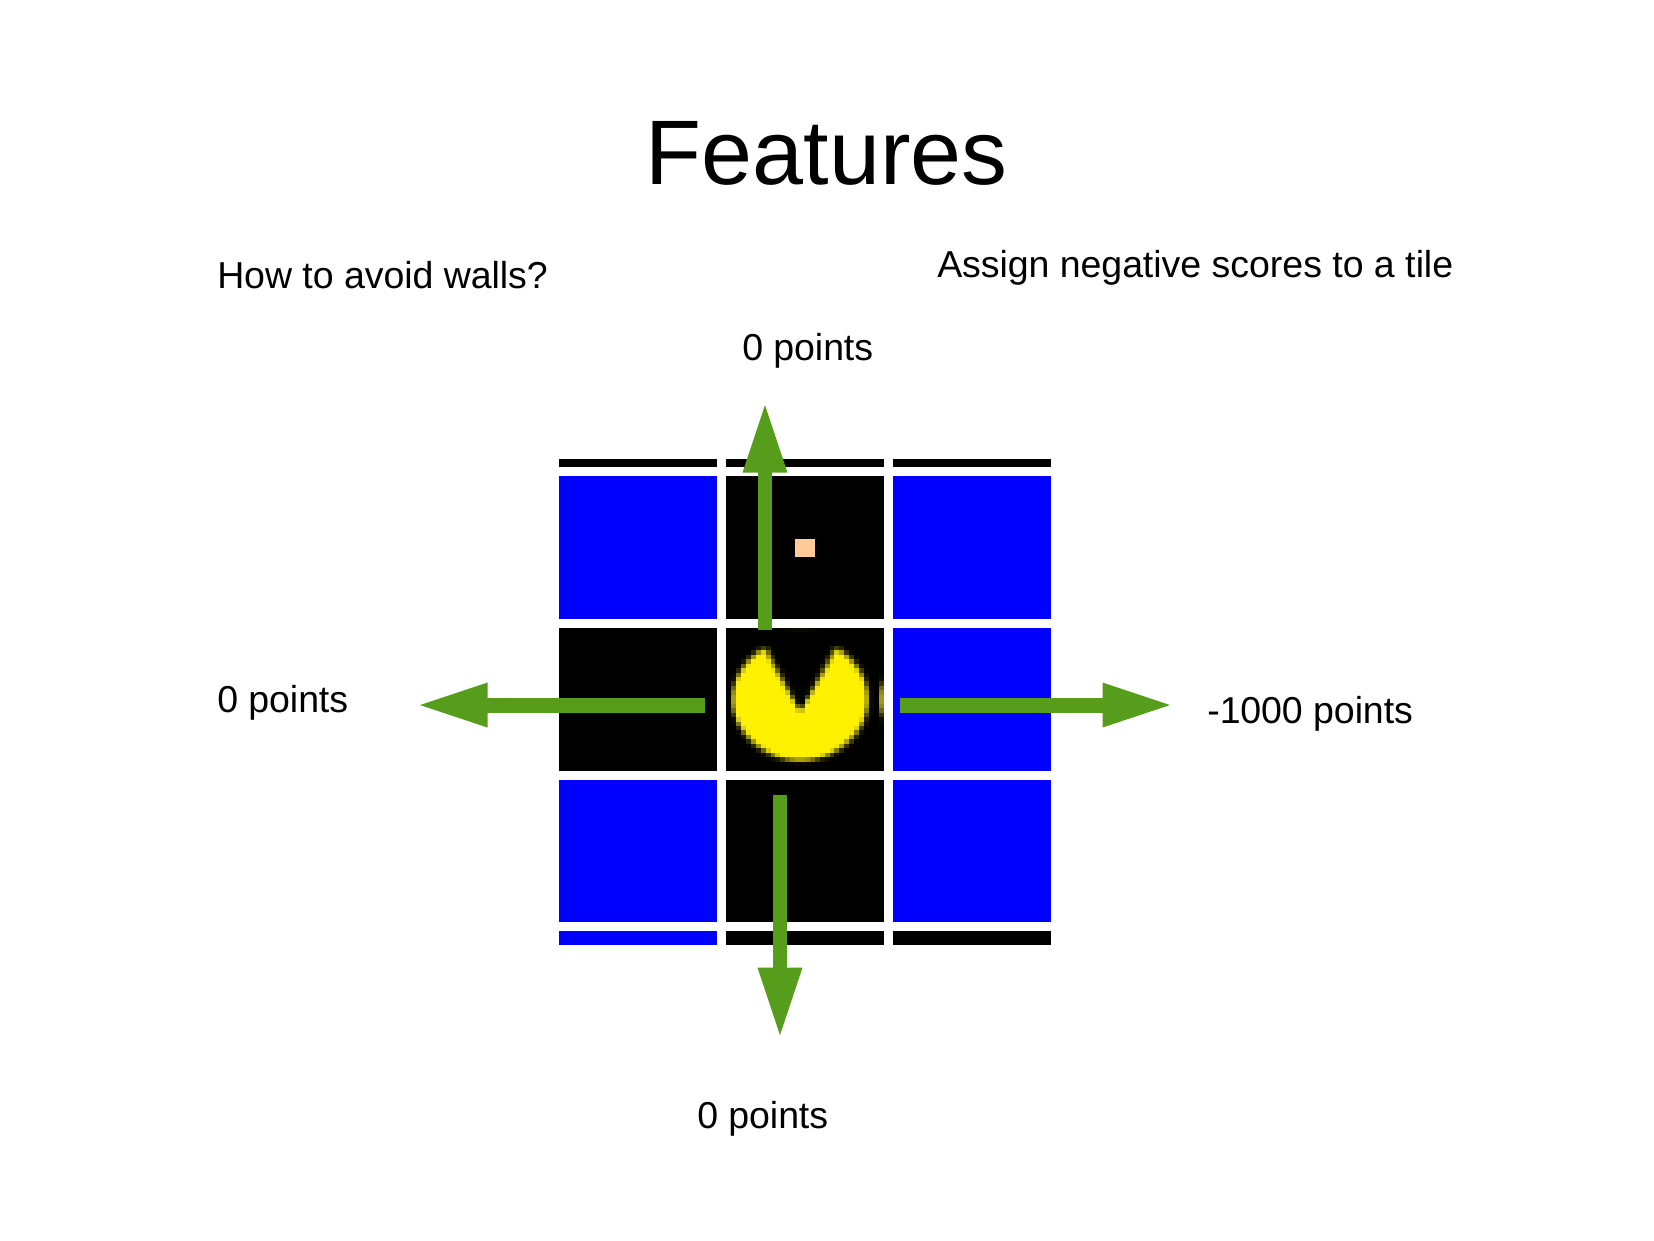

# Features
Assign negative scores to a tile
How to avoid walls?
0 points
0 points
-1000 points
0 points